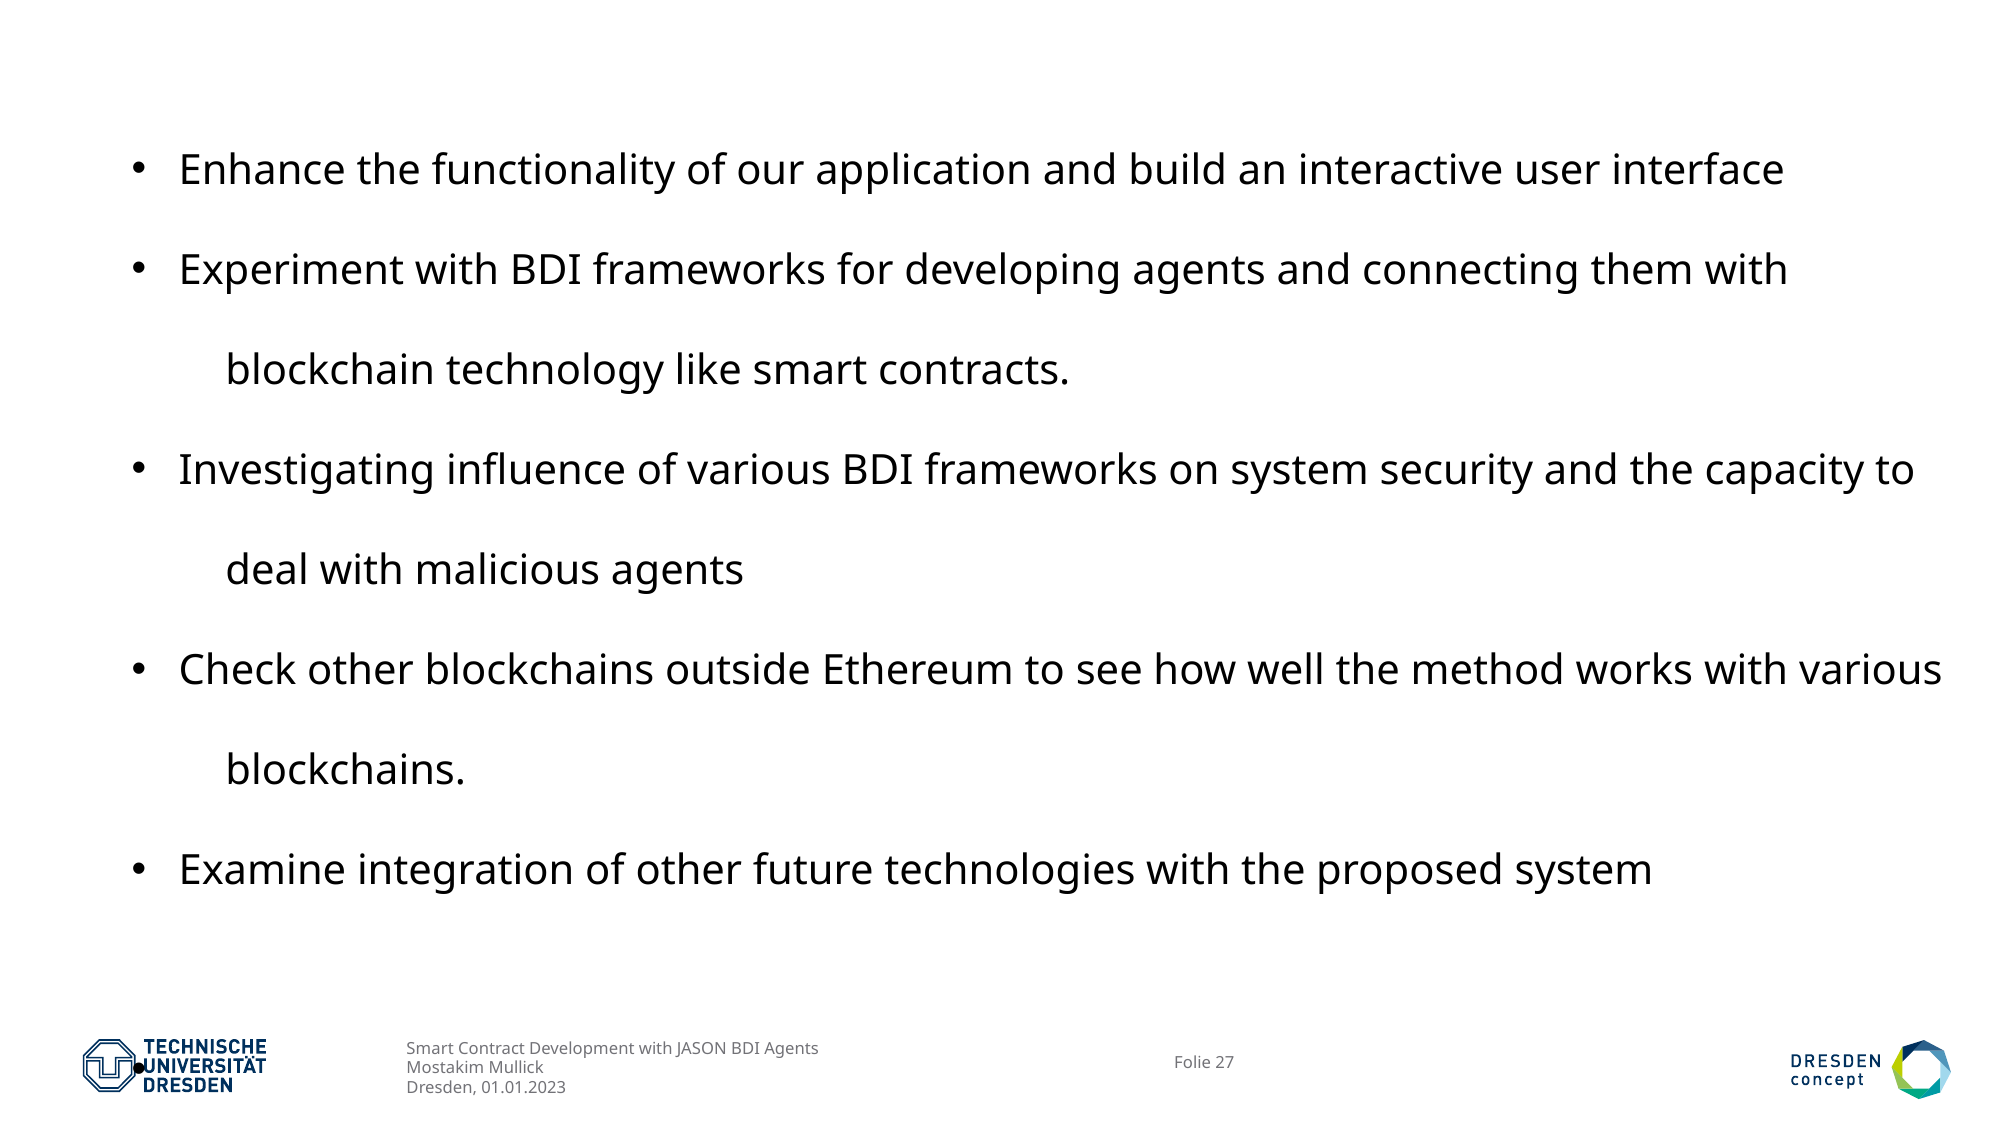

Enhance the functionality of our application and build an interactive user interface
Experiment with BDI frameworks for developing agents and connecting them with blockchain technology like smart contracts.
Investigating influence of various BDI frameworks on system security and the capacity to deal with malicious agents
Check other blockchains outside Ethereum to see how well the method works with various blockchains.
Examine integration of other future technologies with the proposed system